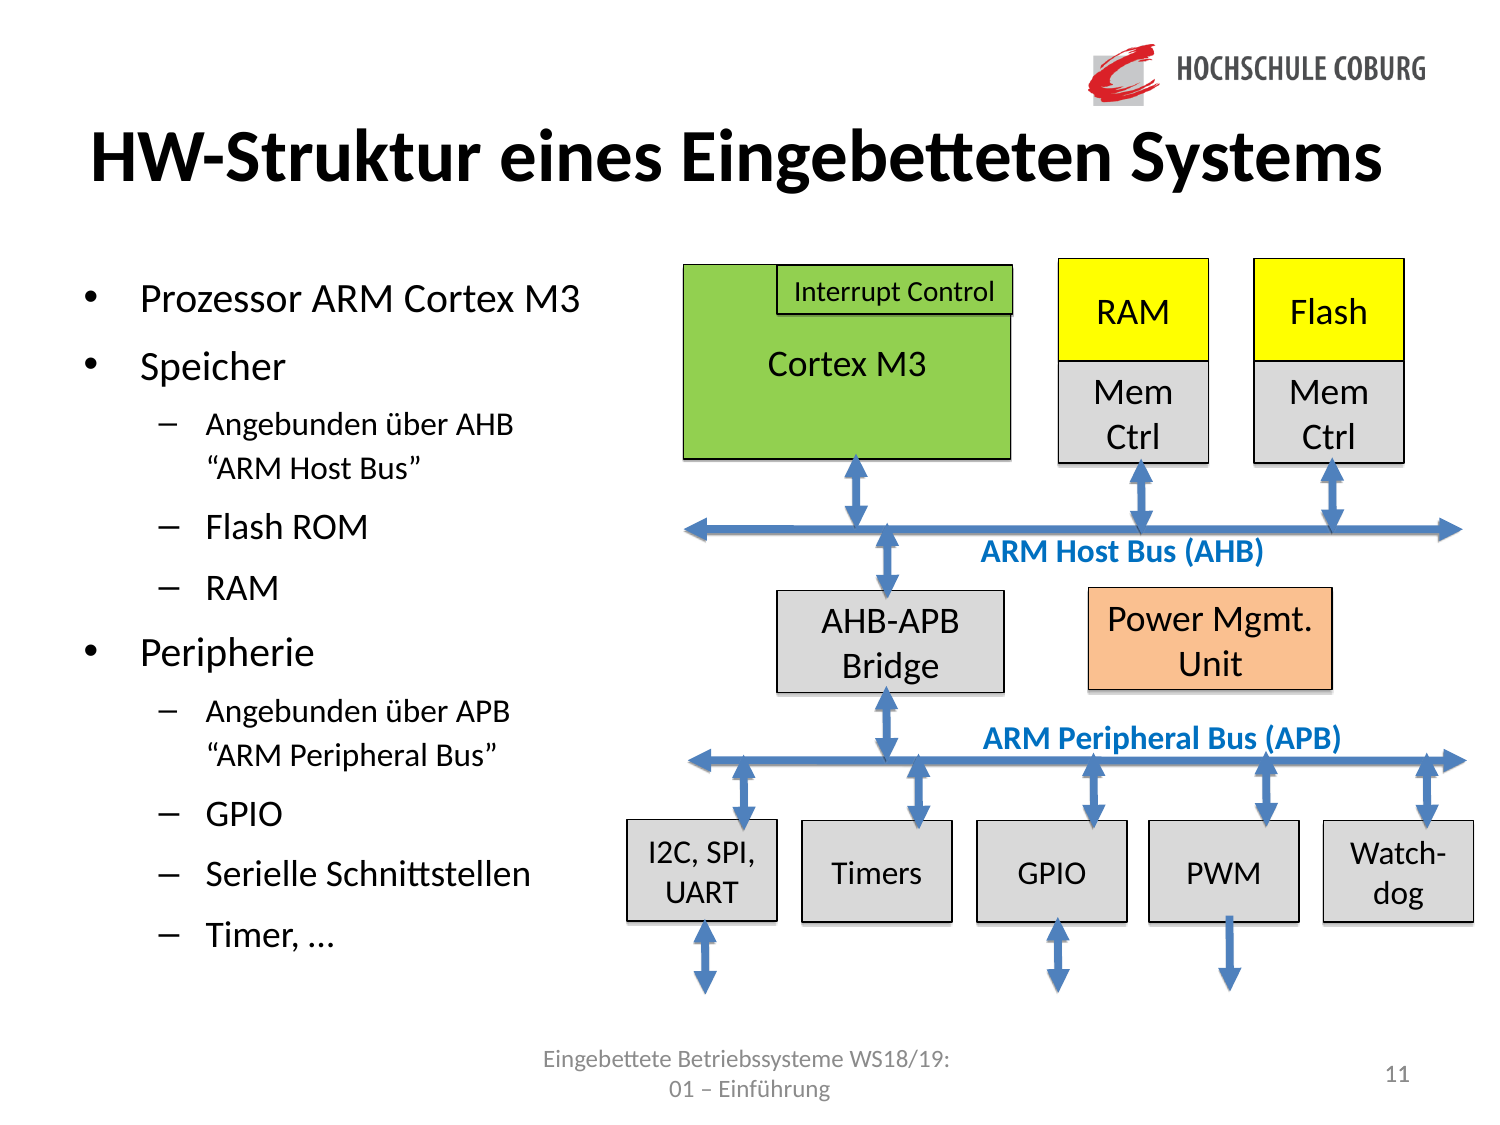

# HW-Struktur eines Eingebetteten Systems
Prozessor ARM Cortex M3
Speicher
Angebunden über AHB
“ARM Host Bus”
Flash ROM
RAM
Peripherie
Angebunden über APB
“ARM Peripheral Bus”
GPIO
Serielle Schnittstellen
Timer, …
RAM
Flash
Cortex M3
Interrupt Control
Mem
Ctrl
Mem
Ctrl
ARM Host Bus (AHB)
Power Mgmt.
Unit
AHB-APB
Bridge
ARM Peripheral Bus (APB)
I2C, SPI,
UART
Timers
GPIO
PWM
Watch-
dog
Eingebettete Betriebssysteme WS17/18: 01 – Einführung
11